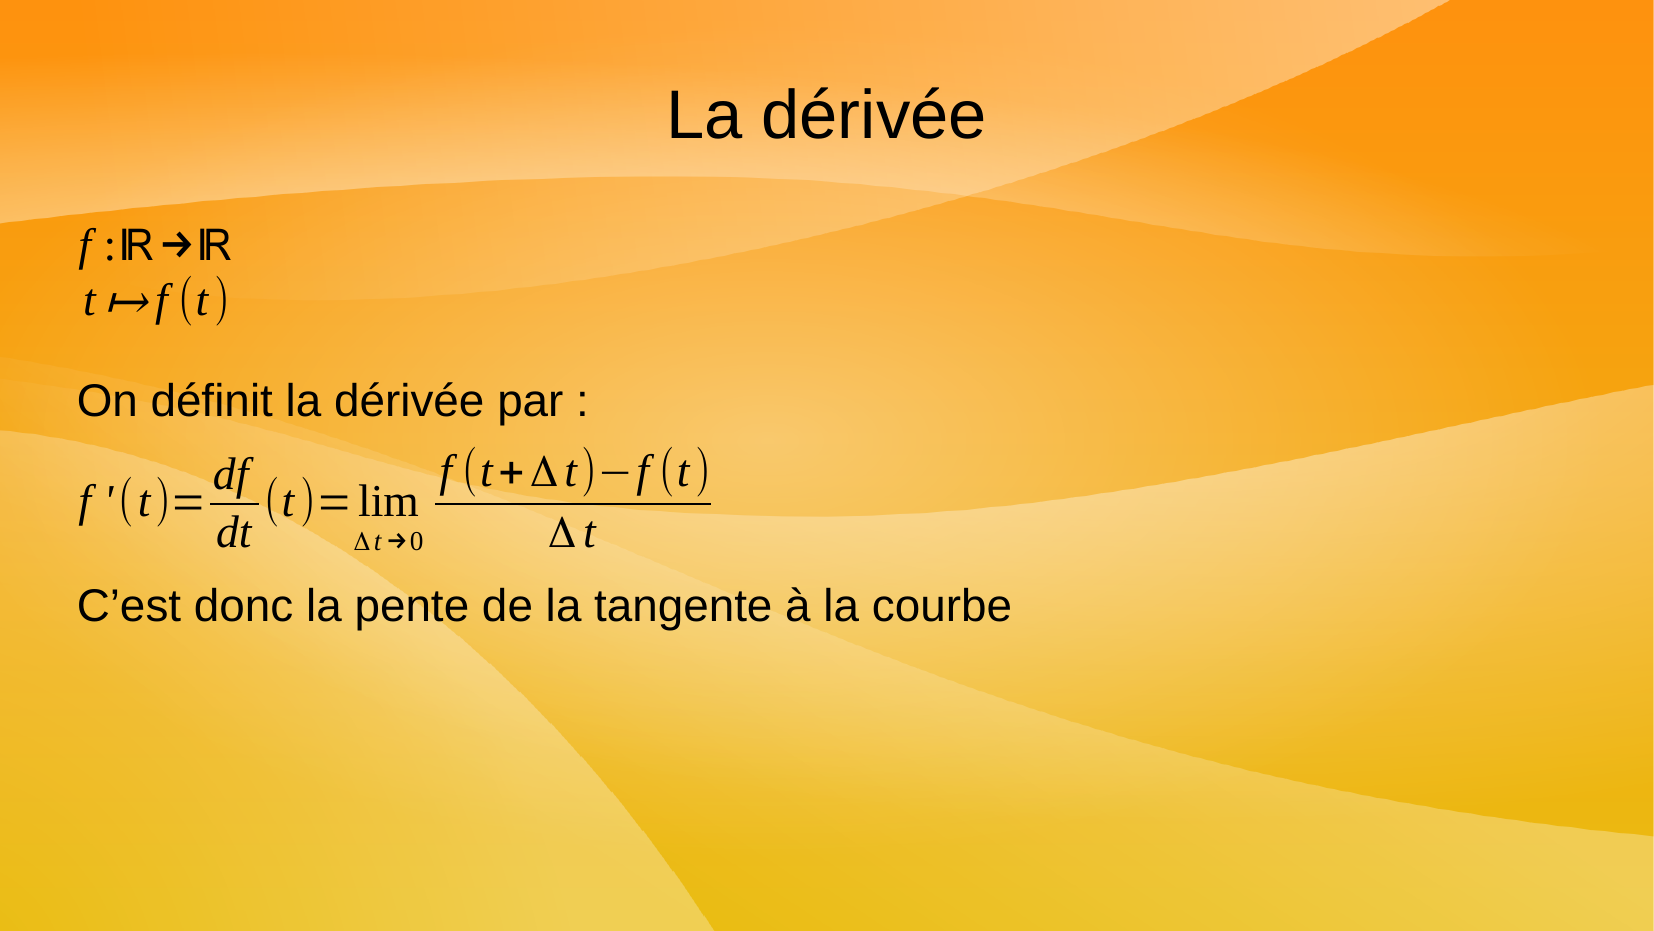

# La dérivée
On définit la dérivée par :
C’est donc la pente de la tangente à la courbe